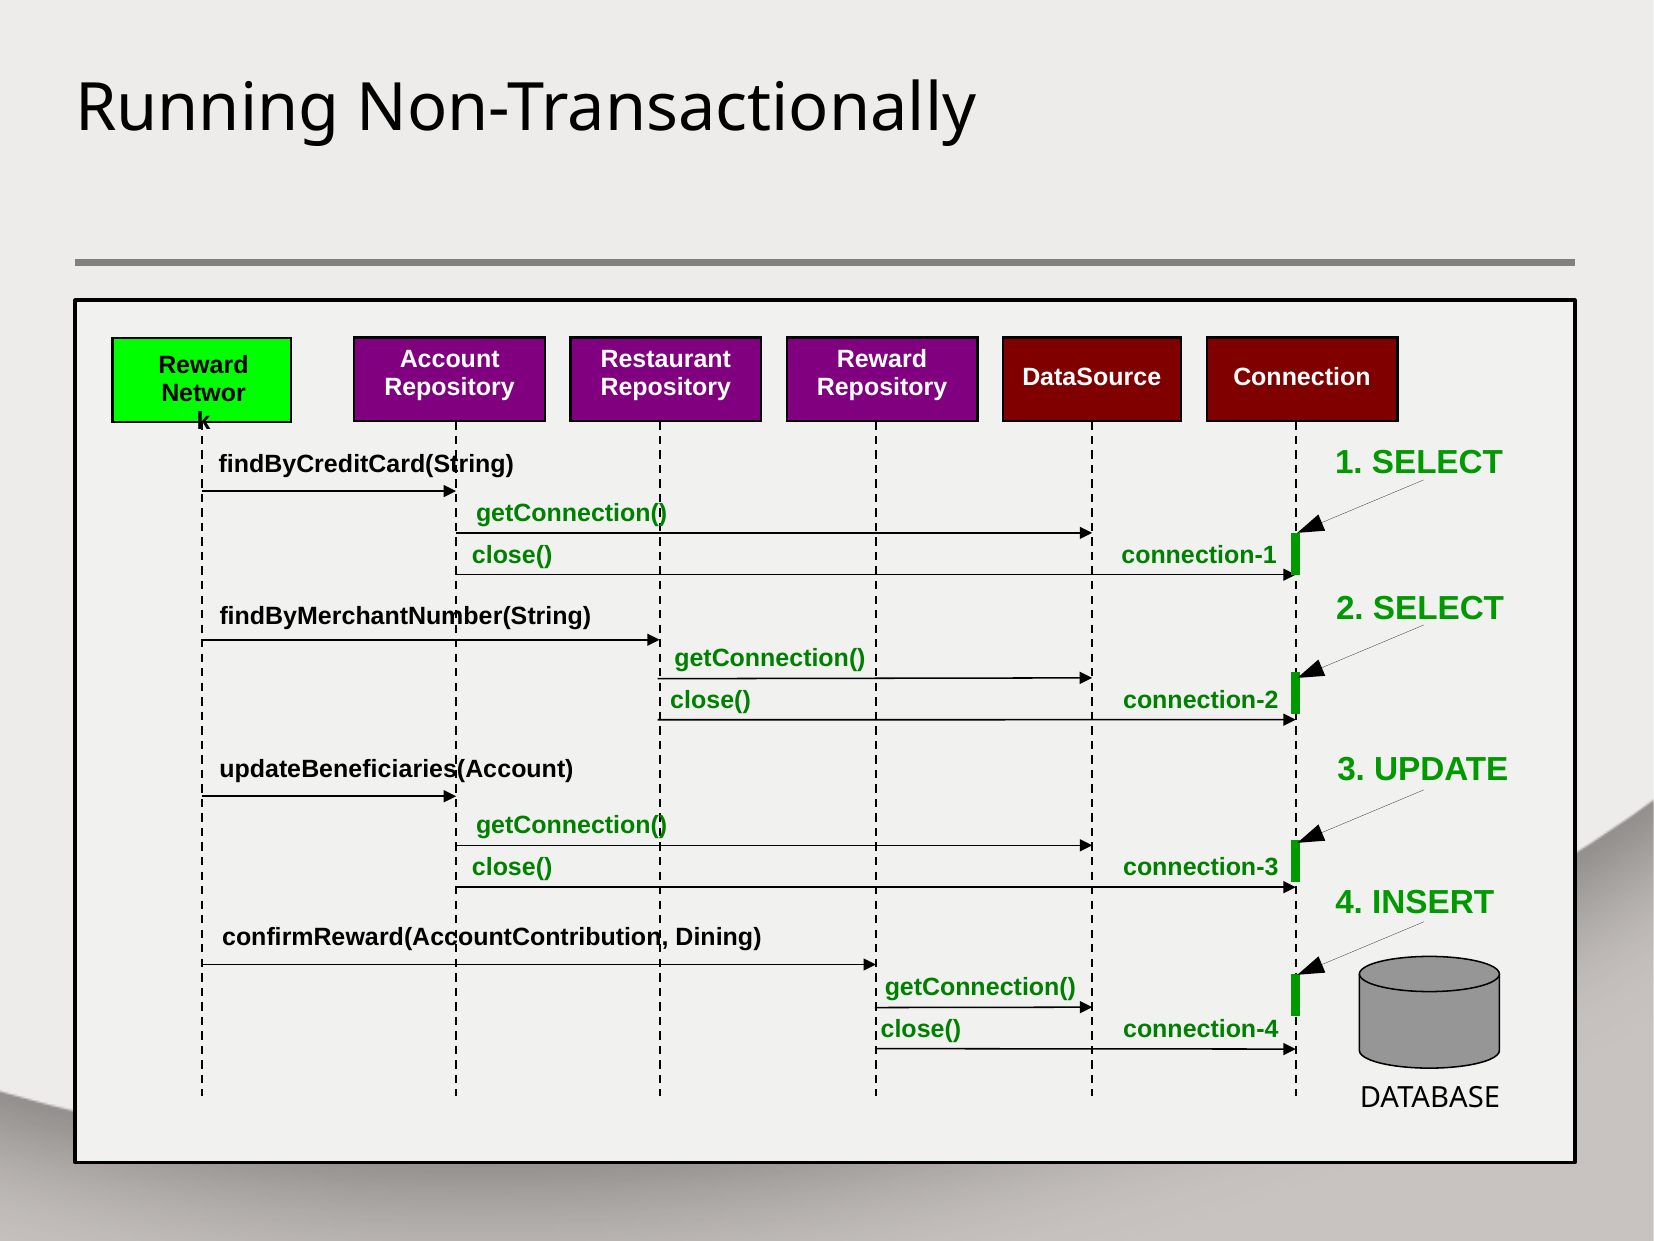

# Running Non-Transactionally
Account
Repository
Restaurant
Repository
Reward
Repository
Reward
Network
DataSource
Connection
1. SELECT
findByCreditCard(String)
getConnection()
close()
connection-1
2. SELECT
findByMerchantNumber(String)
getConnection()
close()
connection-2
3. UPDATE
updateBeneficiaries(Account)
getConnection()
close()
connection-3
4. INSERT
confirmReward(AccountContribution, Dining)
getConnection()
close()
connection-4
DATABASE